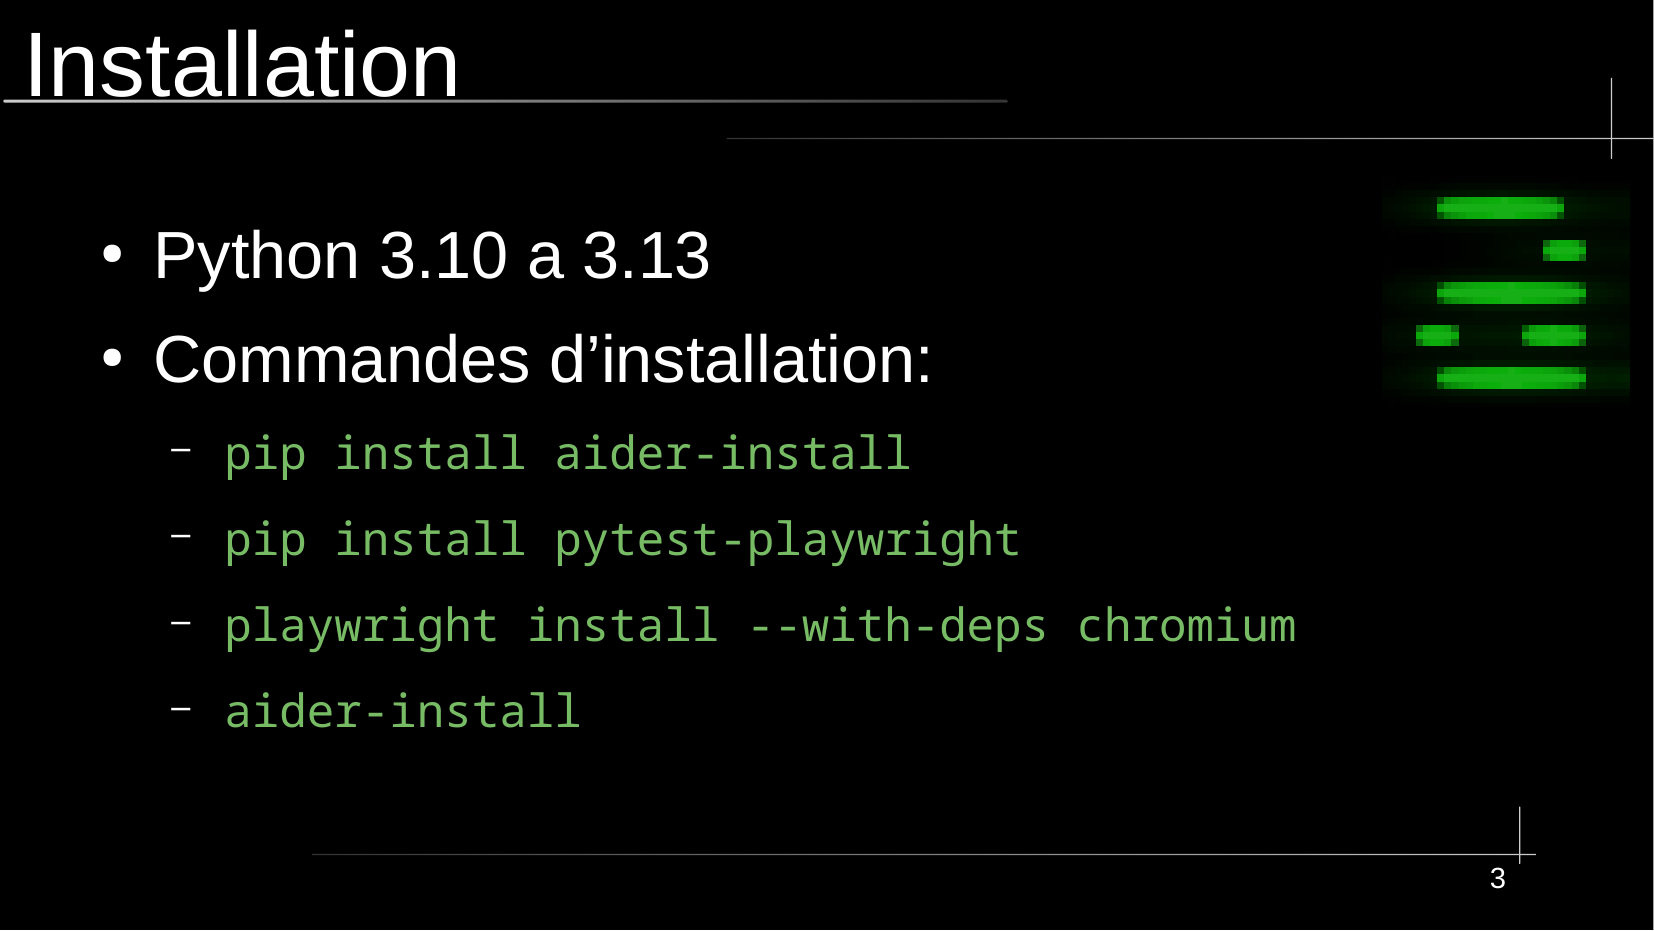

# Installation
Python 3.10 a 3.13
Commandes d’installation:
pip install aider-install
pip install pytest-playwright
playwright install --with-deps chromium
aider-install
3